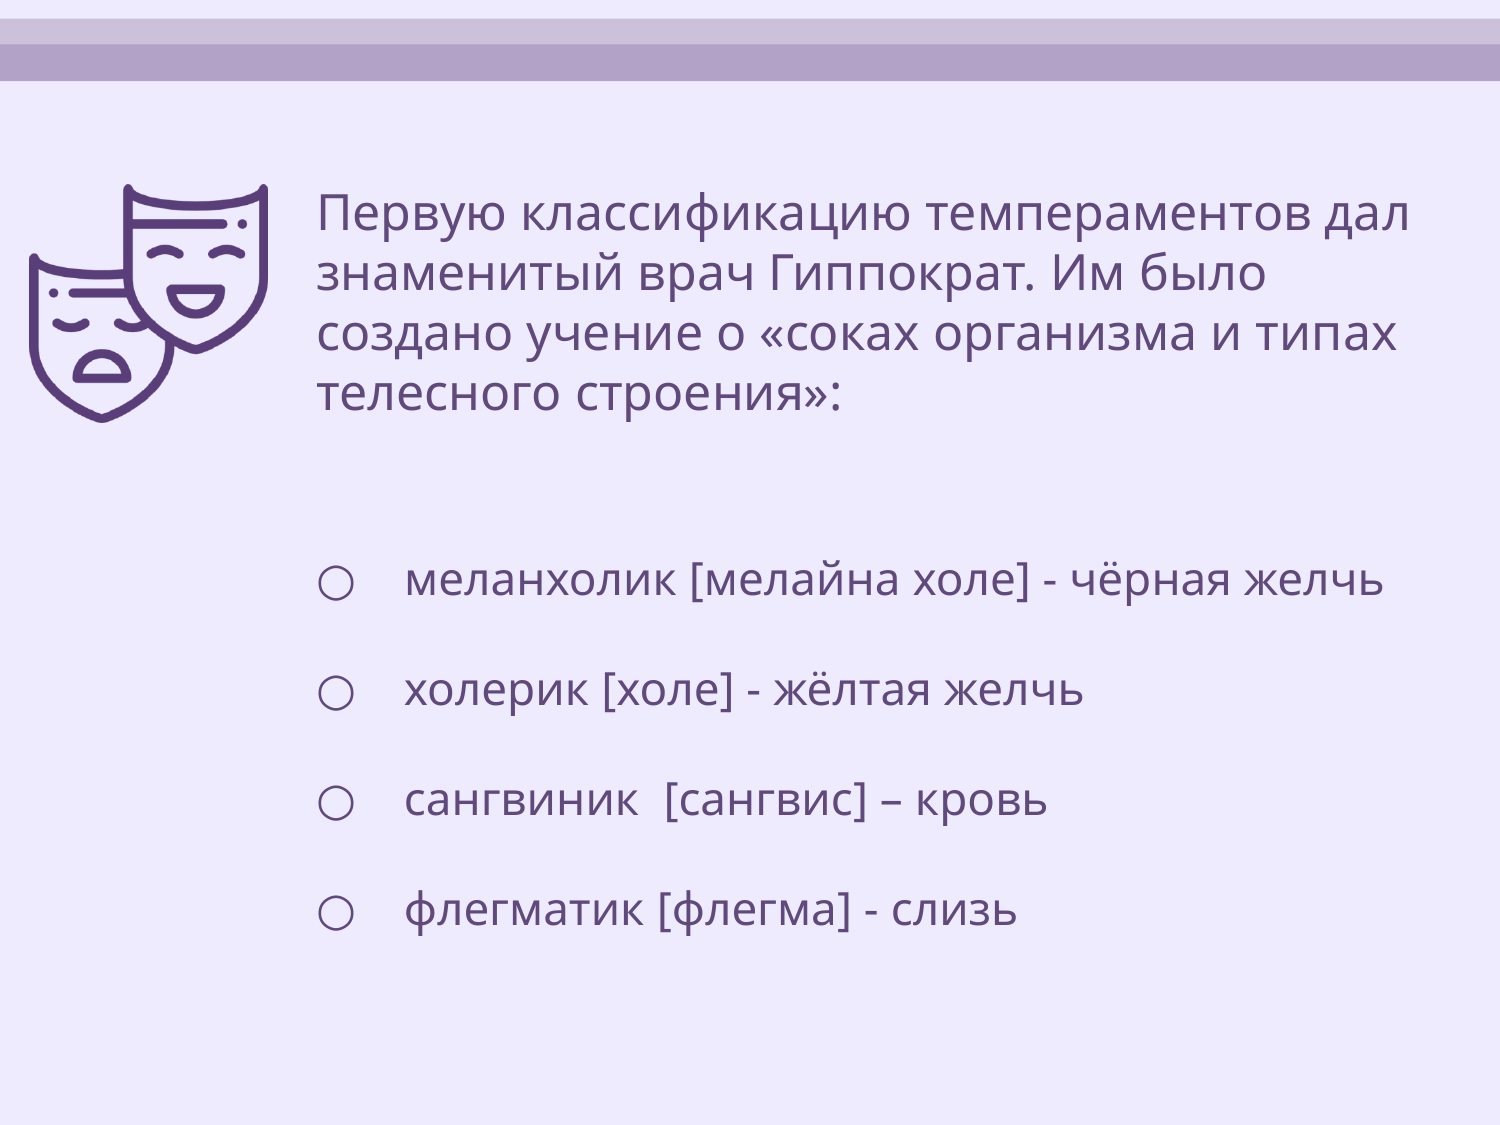

# Первую классификацию темпераментов дал знаменитый врач Гиппократ. Им было создано учение о «соках организма и типах телесного строения»:
○ меланхолик [мелайна холе] - чёрная желчь
○ холерик [холе] - жёлтая желчь
○ сангвиник [сангвис] – кровь
○ флегматик [флегма] - слизь